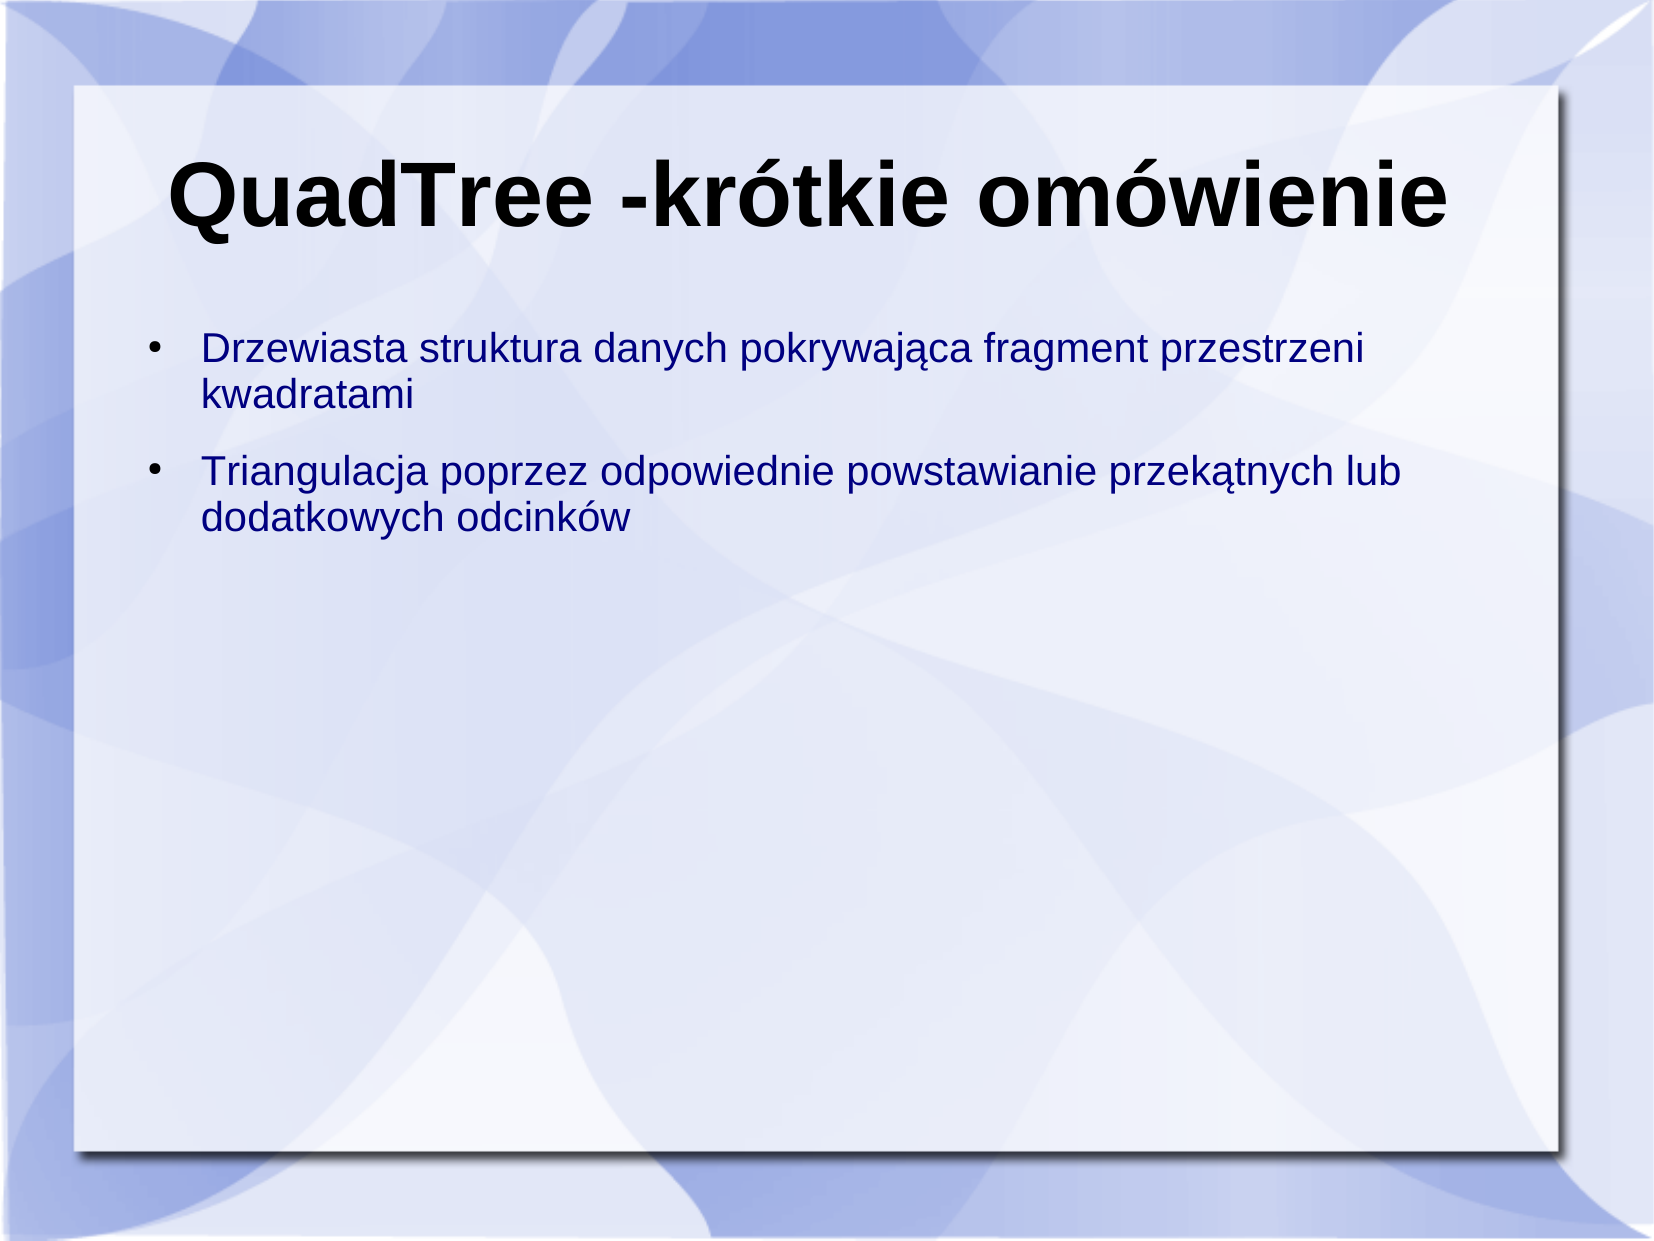

# QuadTree -krótkie omówienie
Drzewiasta struktura danych pokrywająca fragment przestrzeni kwadratami
Triangulacja poprzez odpowiednie powstawianie przekątnych lub dodatkowych odcinków